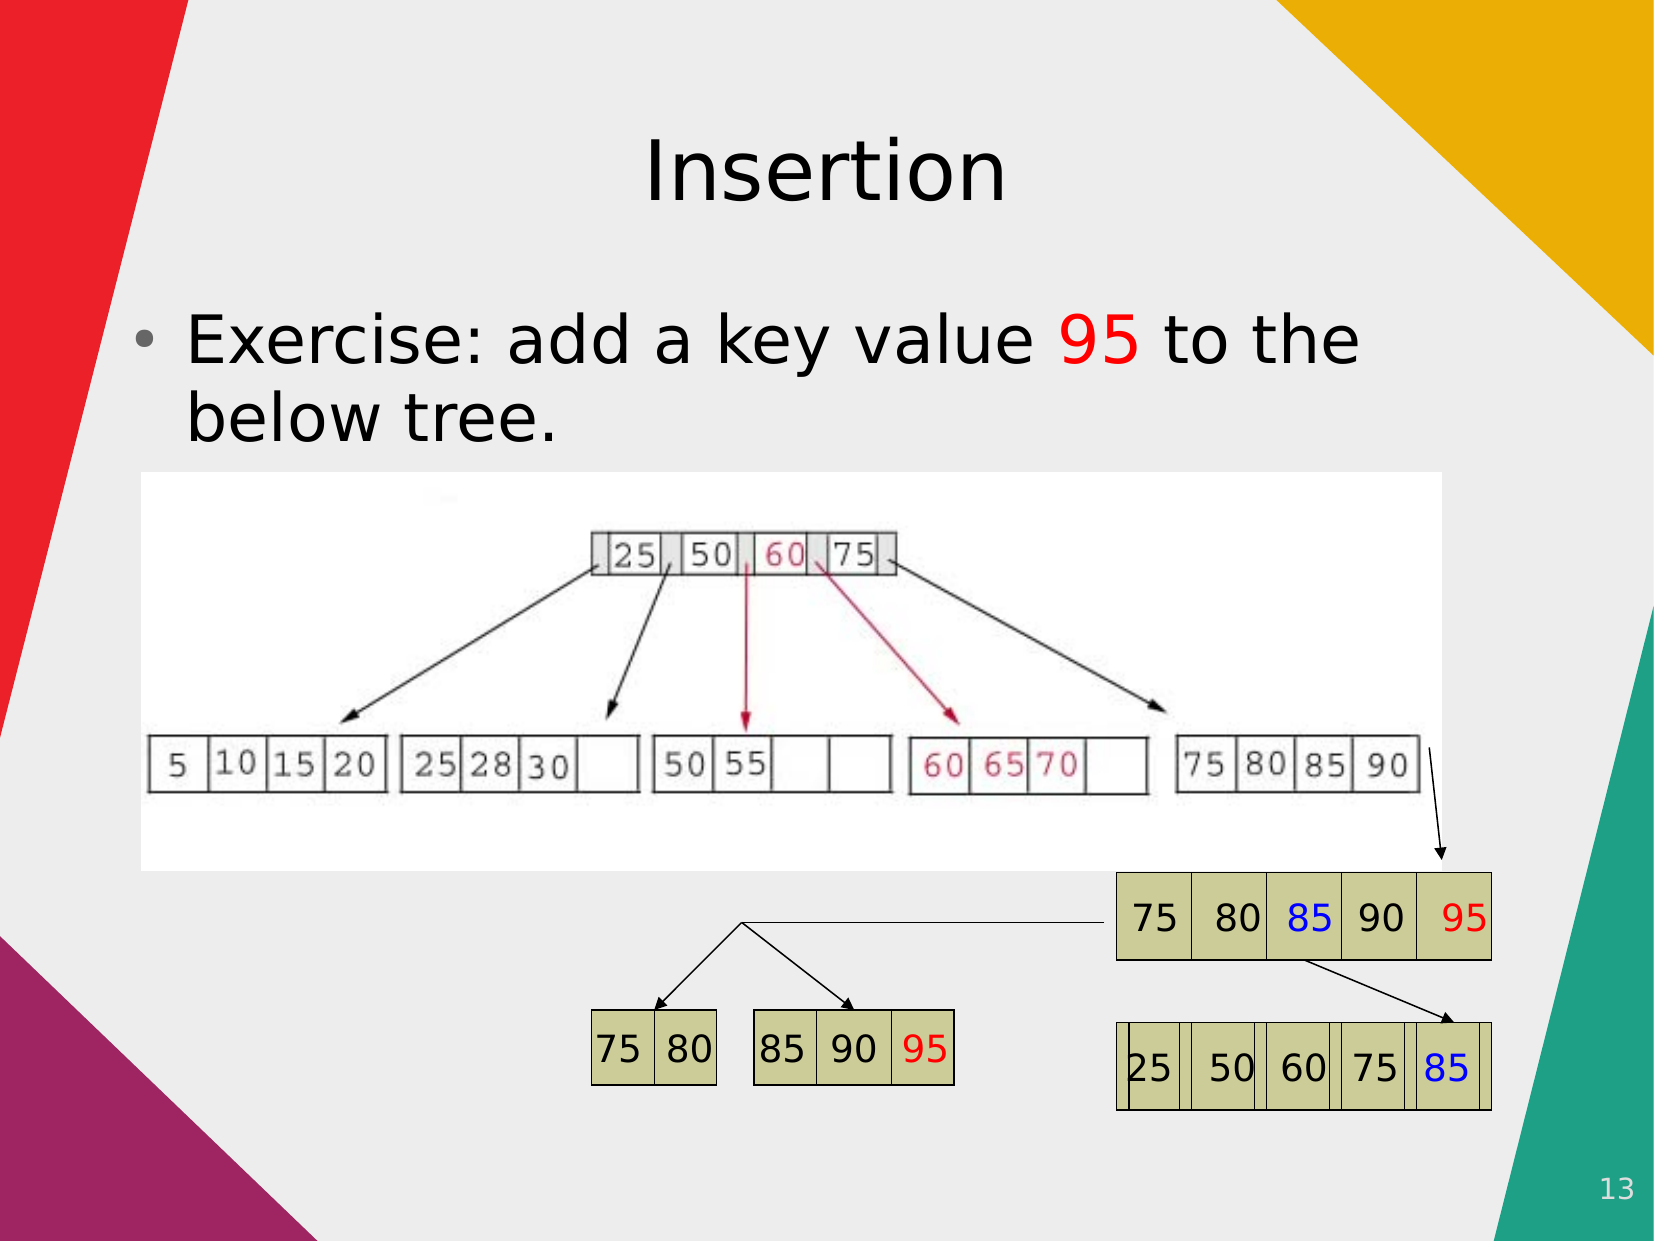

# Insertion
Exercise: add a key value 95 to the below tree.
75 80 85 90 95
75 80
85 90 95
 25 50 60 75 85
13